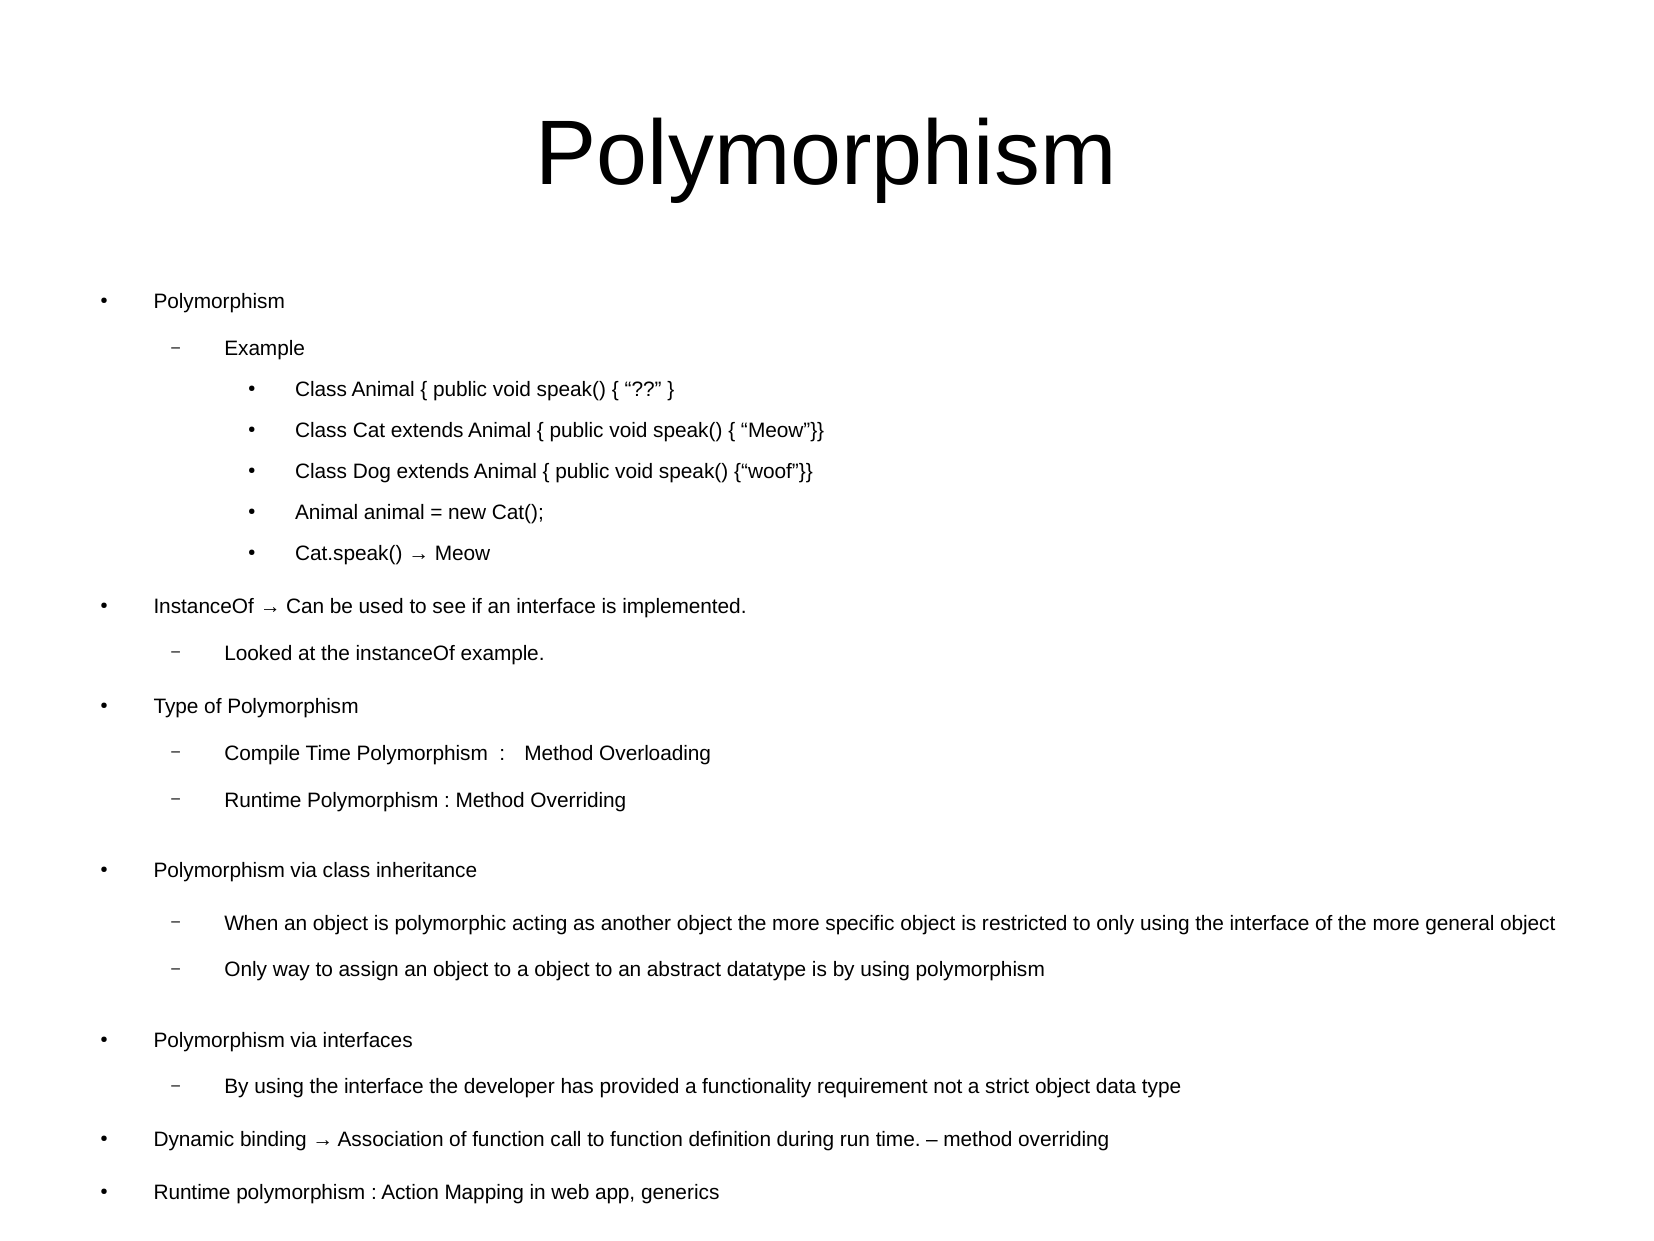

# Polymorphism
Polymorphism
Example
Class Animal { public void speak() { “??” }
Class Cat extends Animal { public void speak() { “Meow”}}
Class Dog extends Animal { public void speak() {“woof”}}
Animal animal = new Cat();
Cat.speak() → Meow
InstanceOf → Can be used to see if an interface is implemented.
Looked at the instanceOf example.
Type of Polymorphism
Compile Time Polymorphism : 	Method Overloading
Runtime Polymorphism : Method Overriding
Polymorphism via class inheritance
When an object is polymorphic acting as another object the more specific object is restricted to only using the interface of the more general object
Only way to assign an object to a object to an abstract datatype is by using polymorphism
Polymorphism via interfaces
By using the interface the developer has provided a functionality requirement not a strict object data type
Dynamic binding → Association of function call to function definition during run time. – method overriding
Runtime polymorphism : Action Mapping in web app, generics